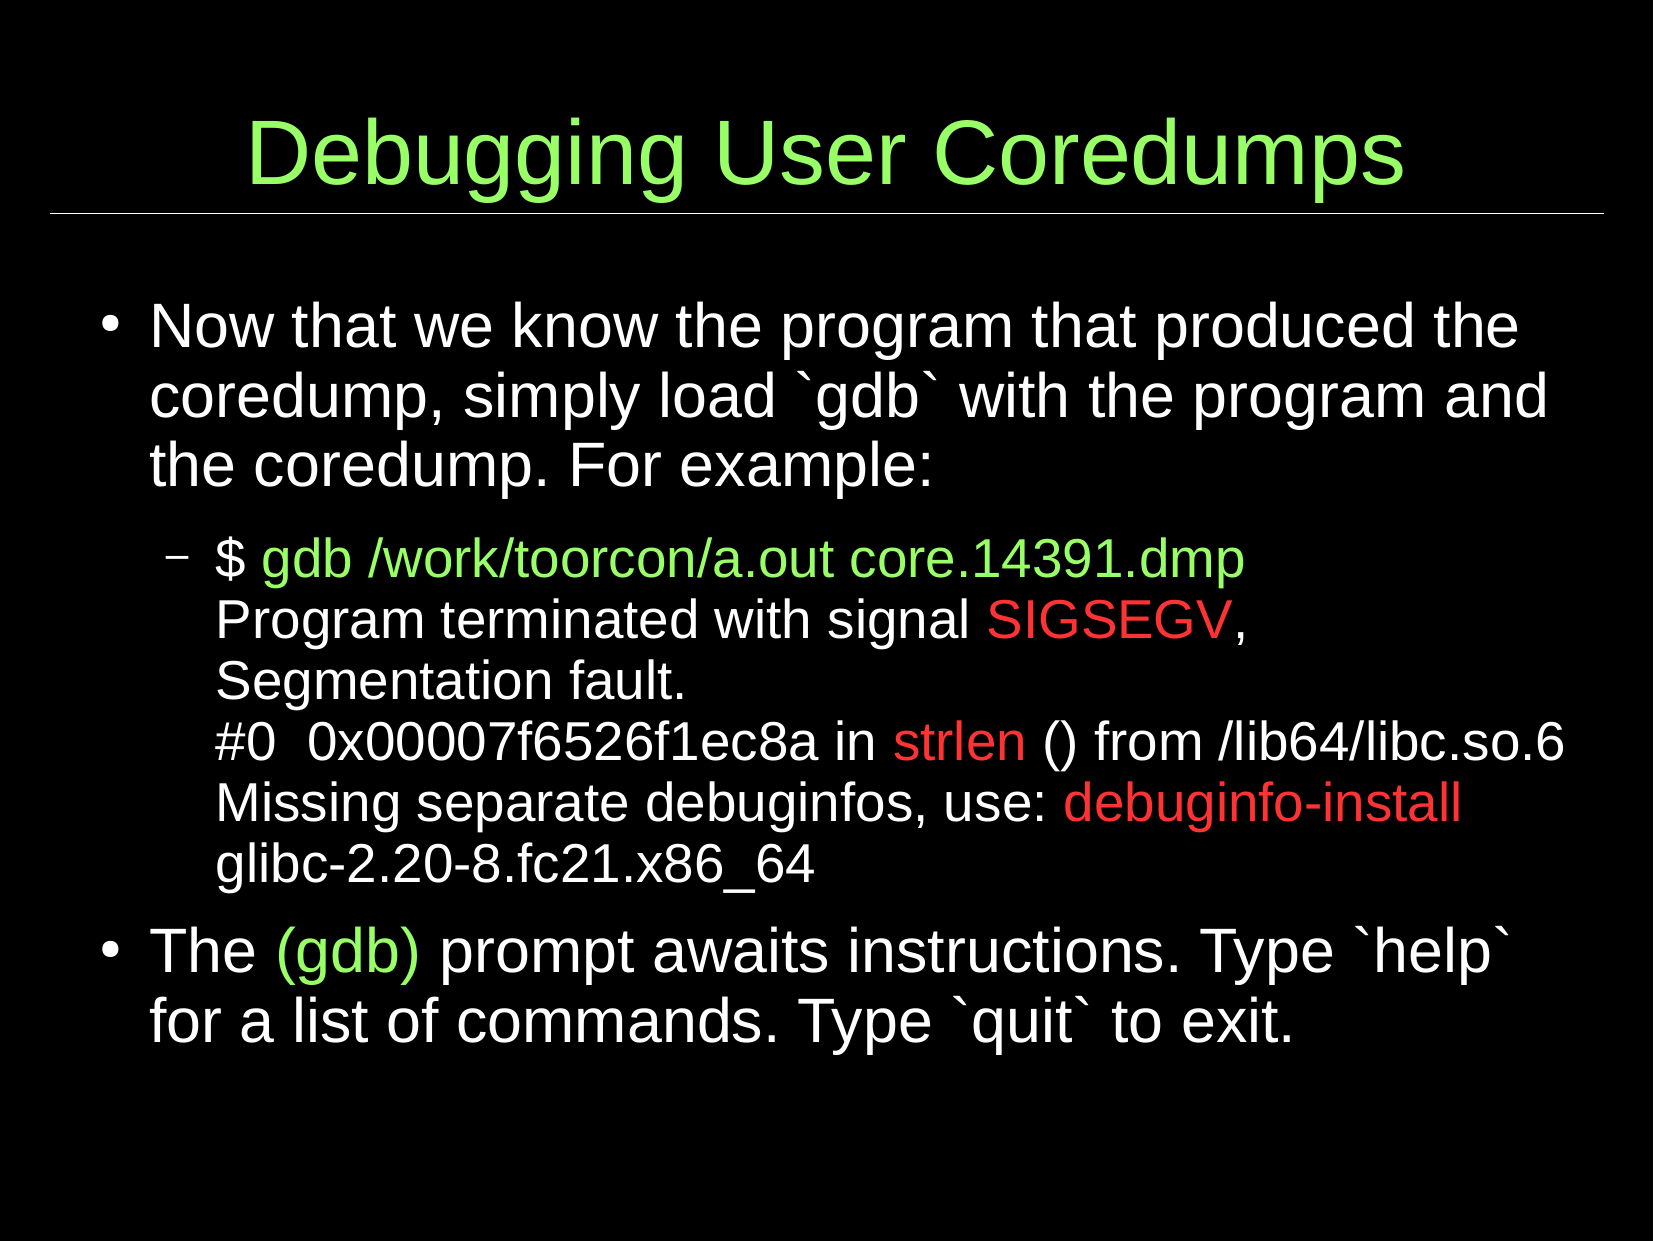

# Debugging User Coredumps
Now that we know the program that produced the coredump, simply load `gdb` with the program and the coredump. For example:
$ gdb /work/toorcon/a.out core.14391.dmp
Program terminated with signal SIGSEGV, Segmentation fault.
#0 0x00007f6526f1ec8a in strlen () from /lib64/libc.so.6
Missing separate debuginfos, use: debuginfo-install glibc-2.20-8.fc21.x86_64
The (gdb) prompt awaits instructions. Type `help` for a list of commands. Type `quit` to exit.